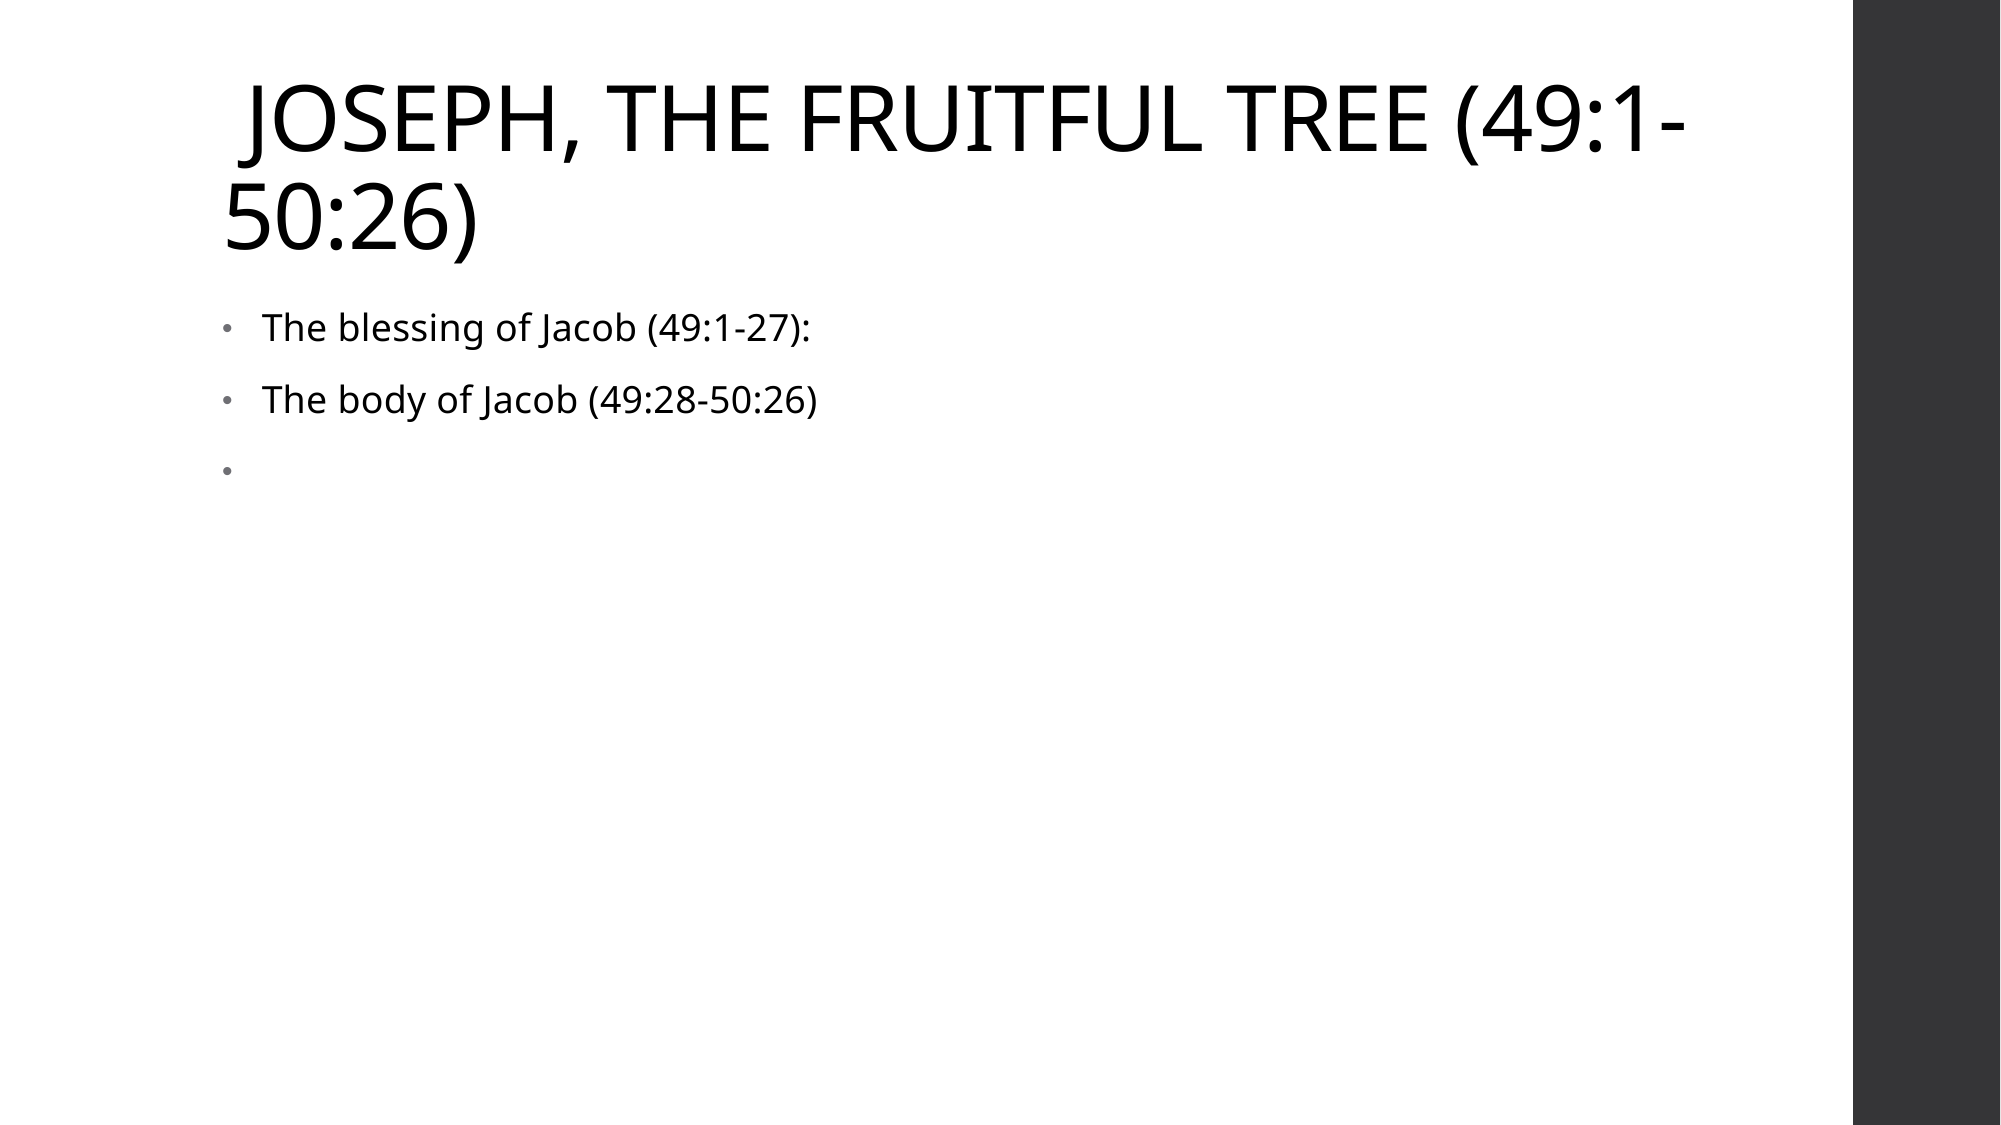

# JOSEPH, THE FRUITFUL TREE (49:1-50:26)
 The blessing of Jacob (49:1-27):
 The body of Jacob (49:28-50:26)